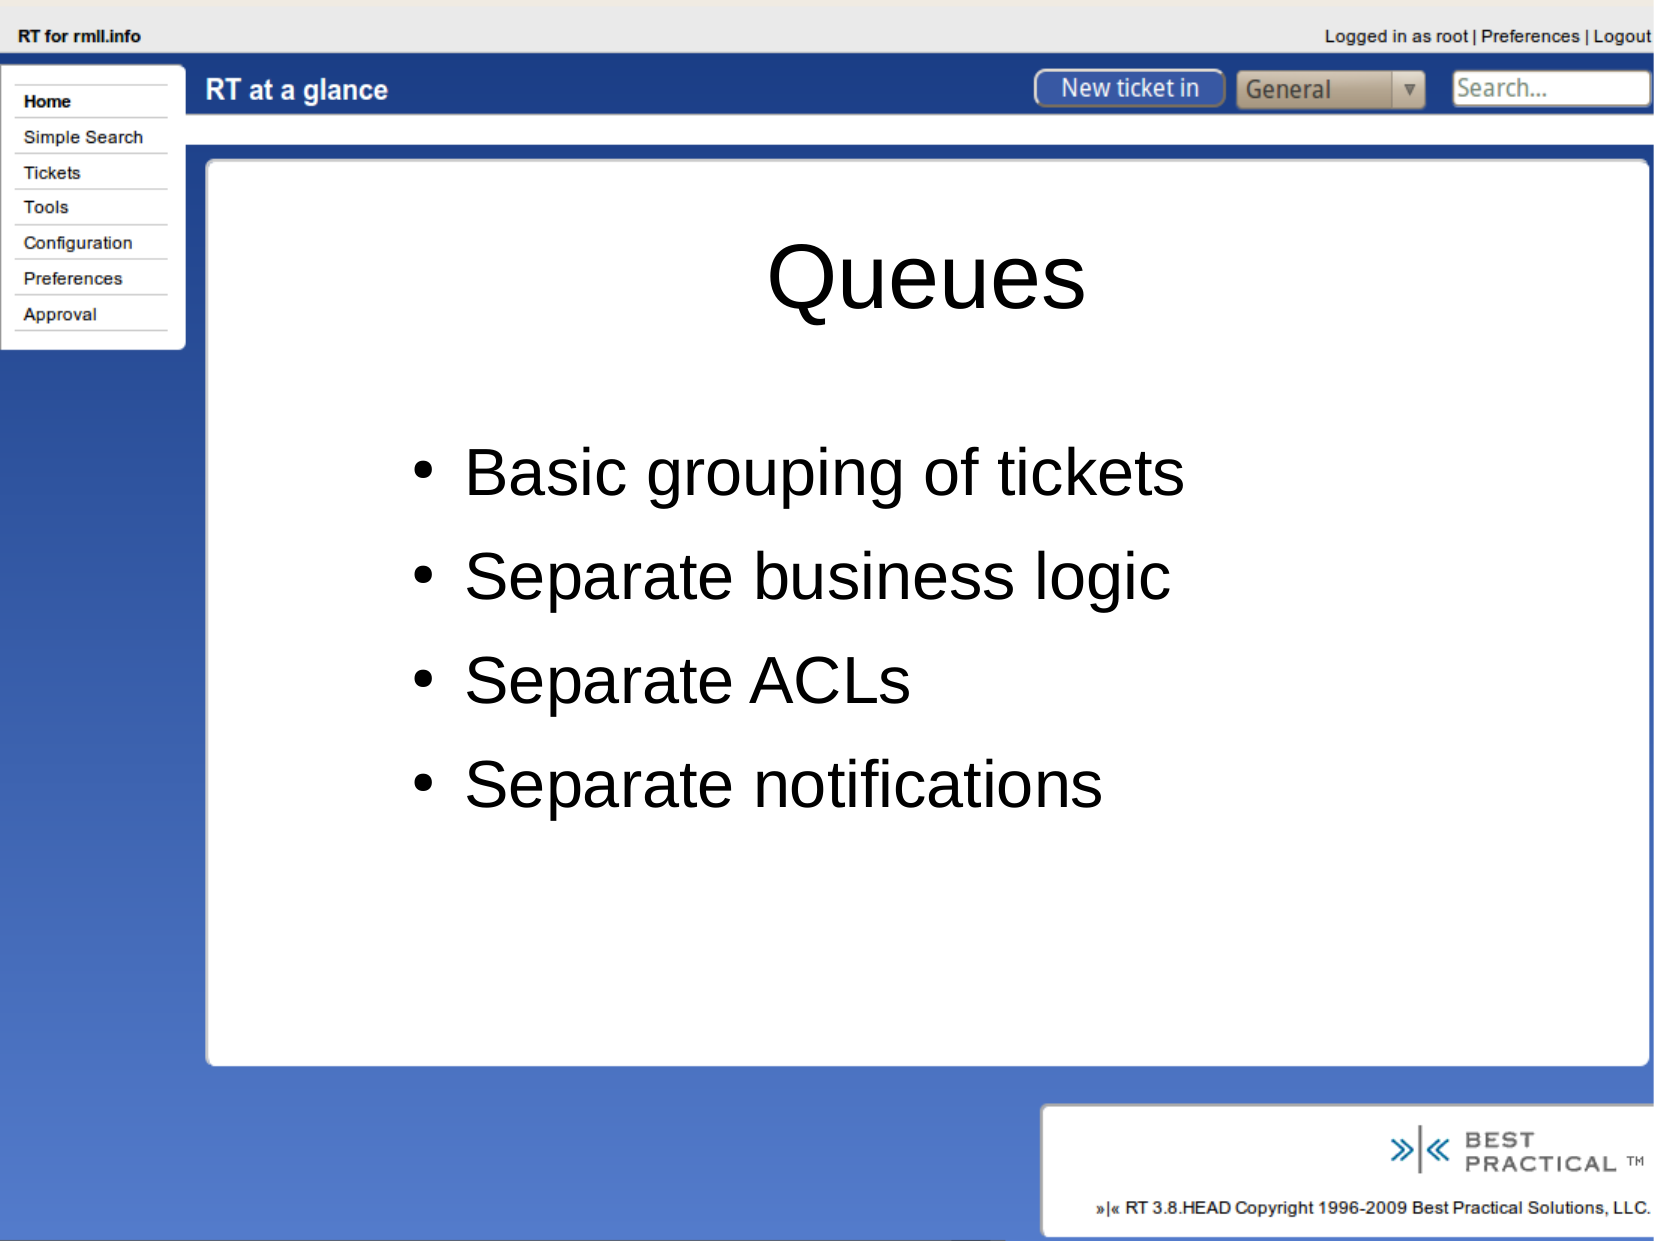

# Queues
Basic grouping of tickets
Separate business logic
Separate ACLs
Separate notifications